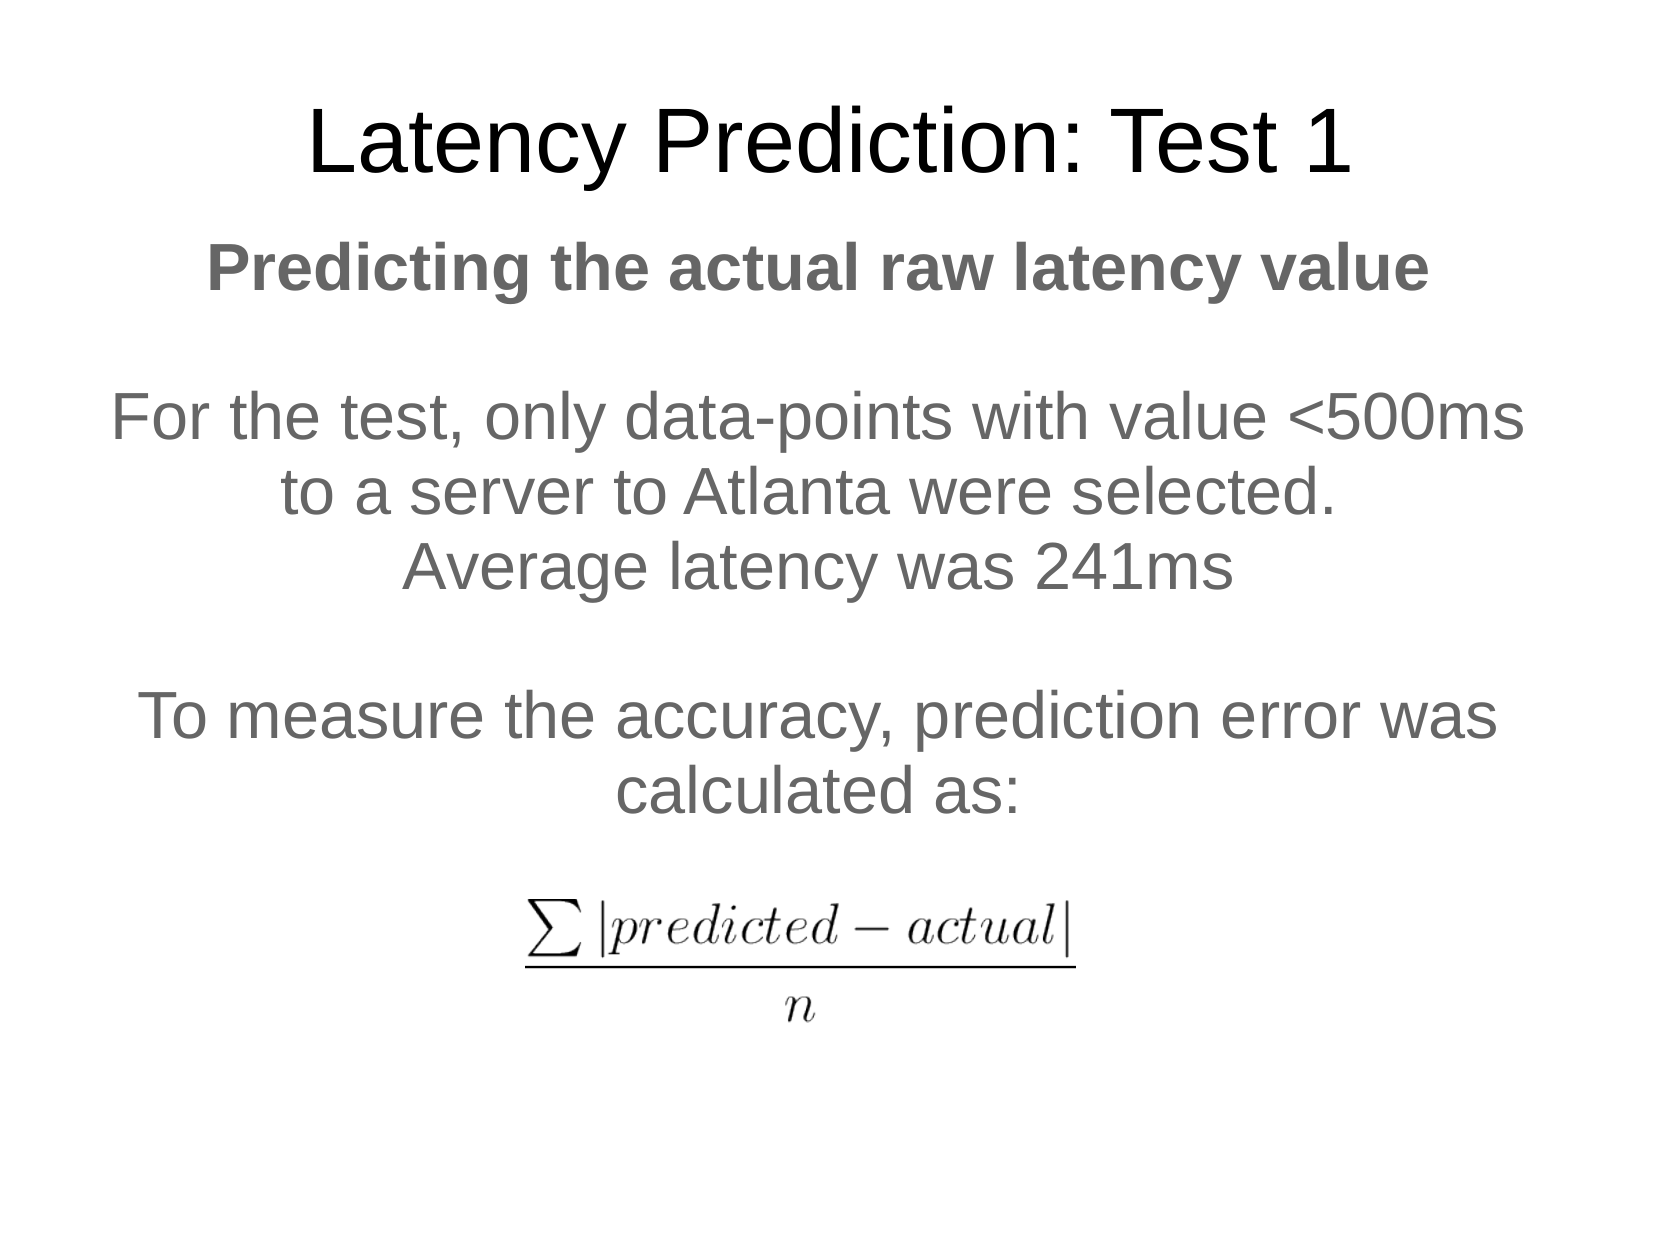

Predicting the actual raw latency value
For the test, only data-points with value <500ms to a server to Atlanta were selected.
Average latency was 241ms
To measure the accuracy, prediction error was calculated as:
# Latency Prediction: Test 1